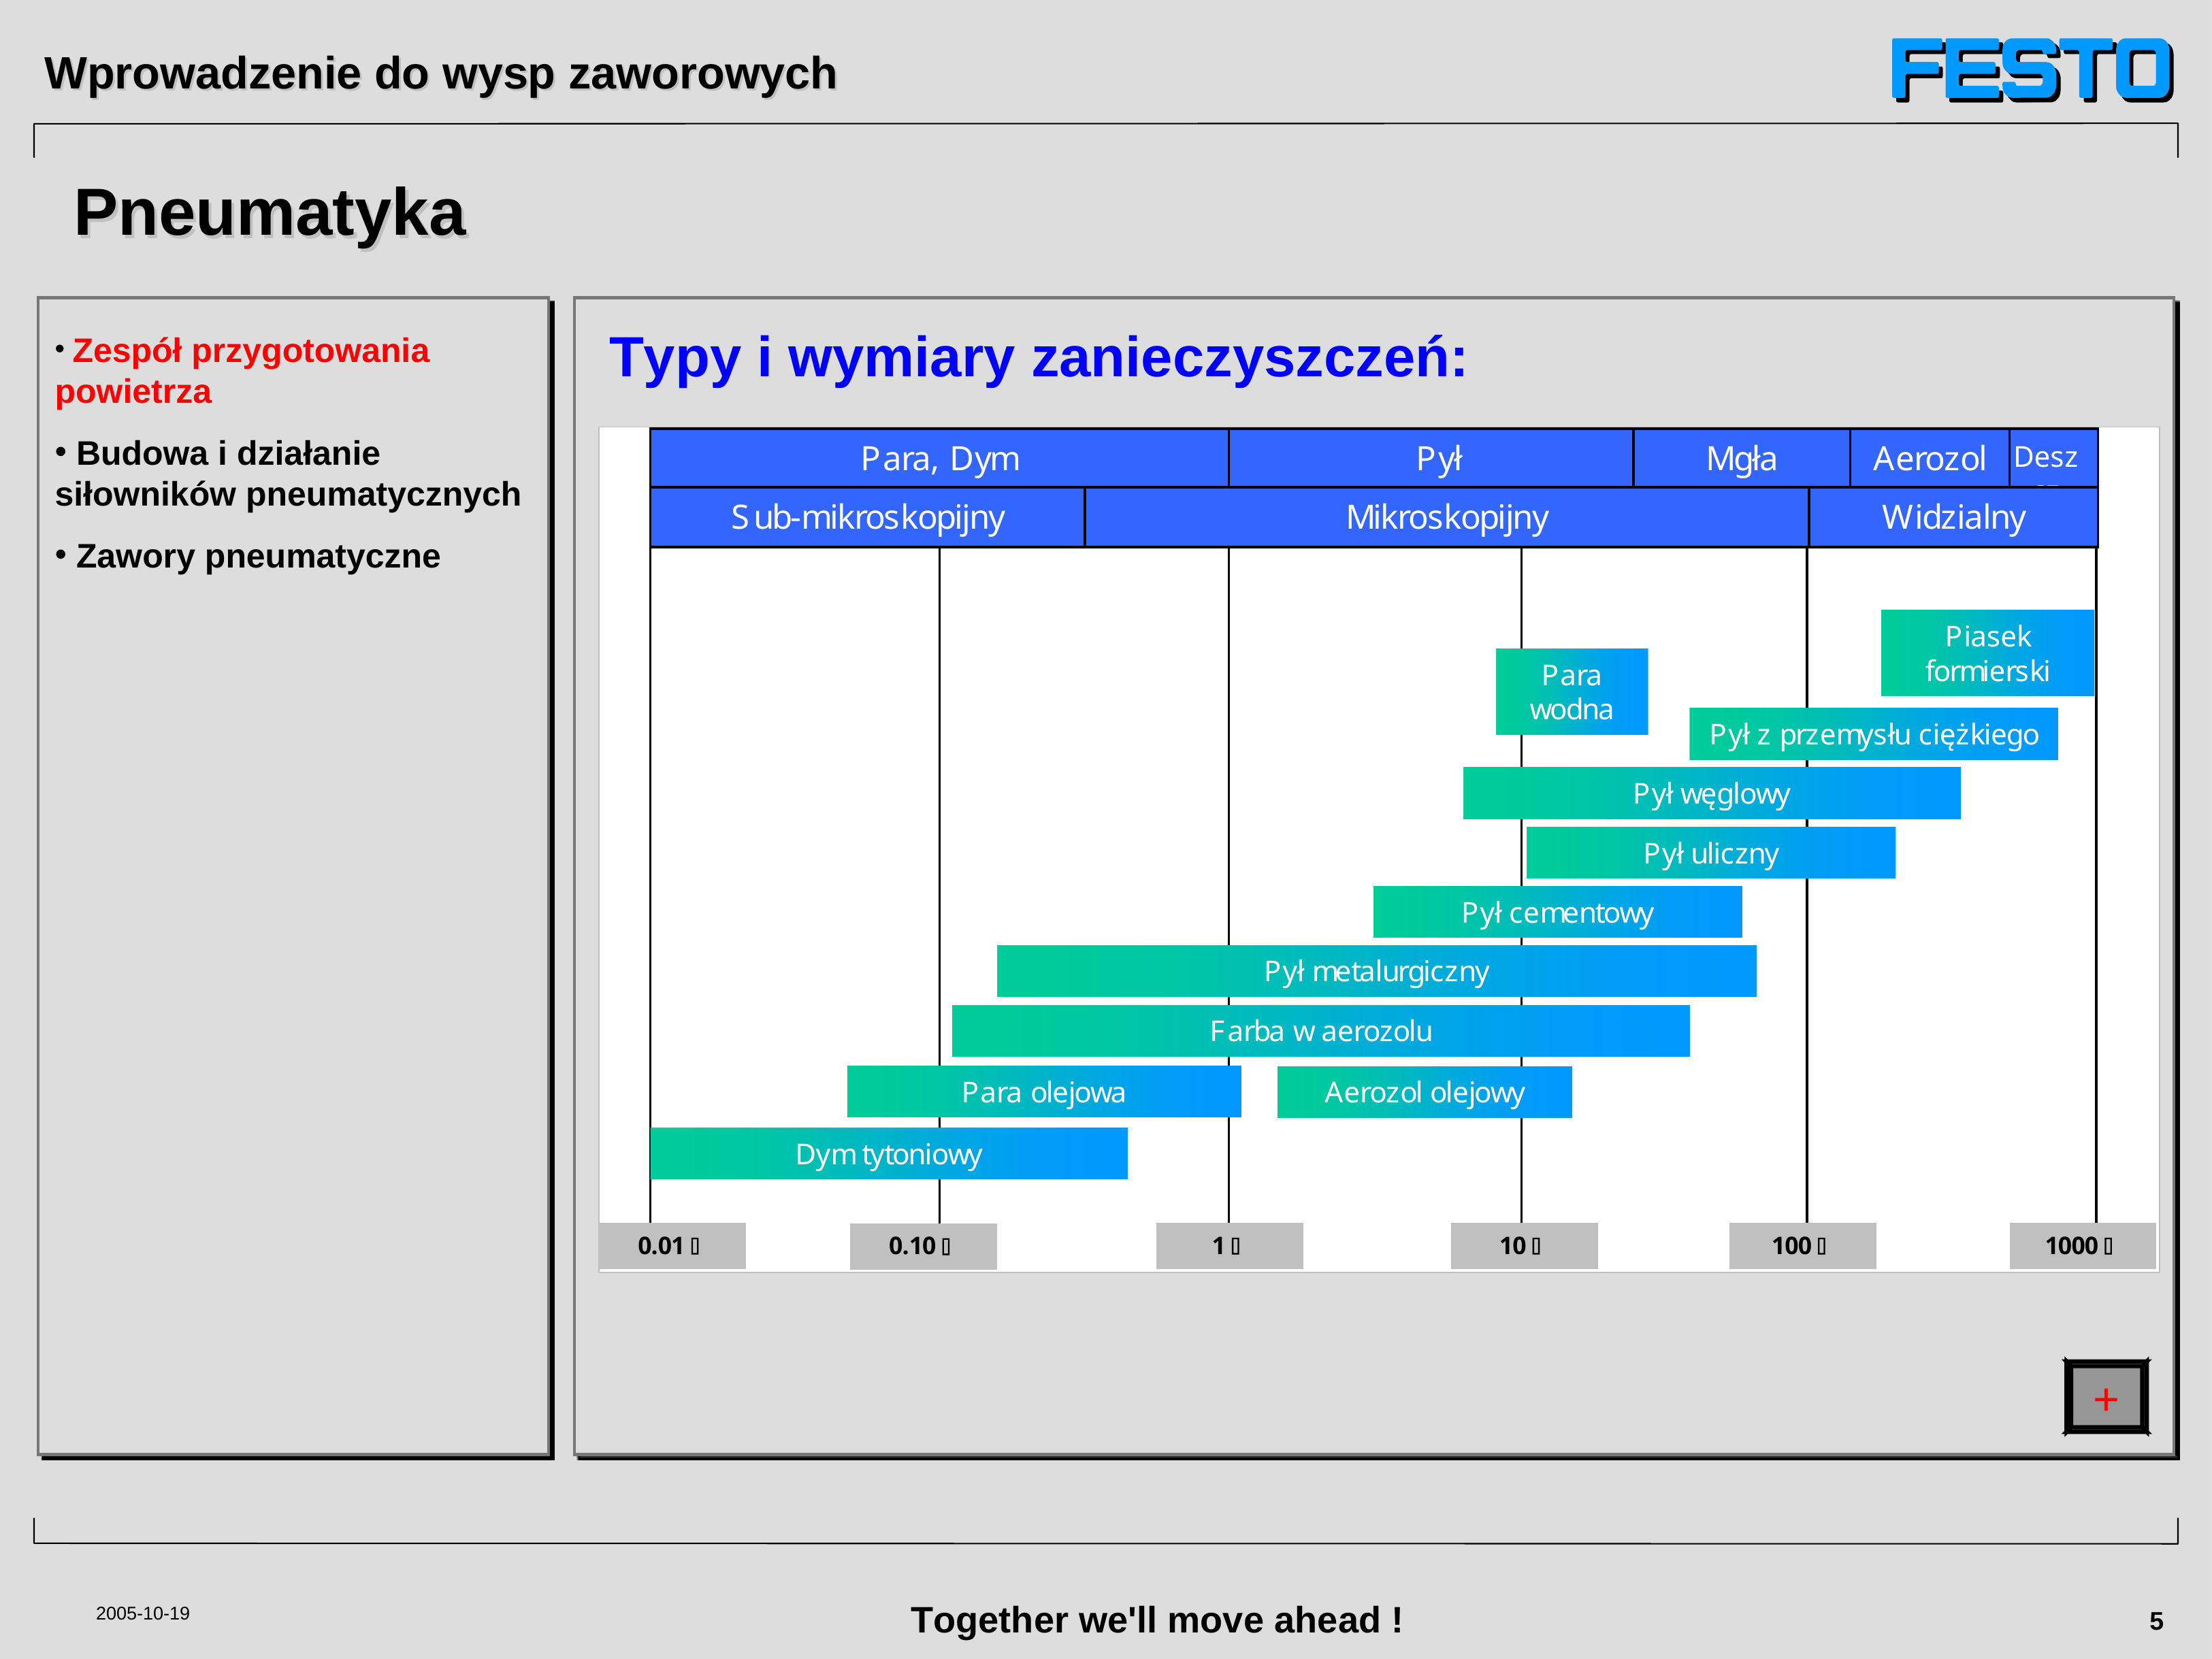

# Pneumatyka
Typy i wymiary zanieczyszczeń:
 Zespół przygotowania powietrza
 Budowa i działanie siłowników pneumatycznych
 Zawory pneumatyczne
+
2005-10-19
Together we'll move ahead !